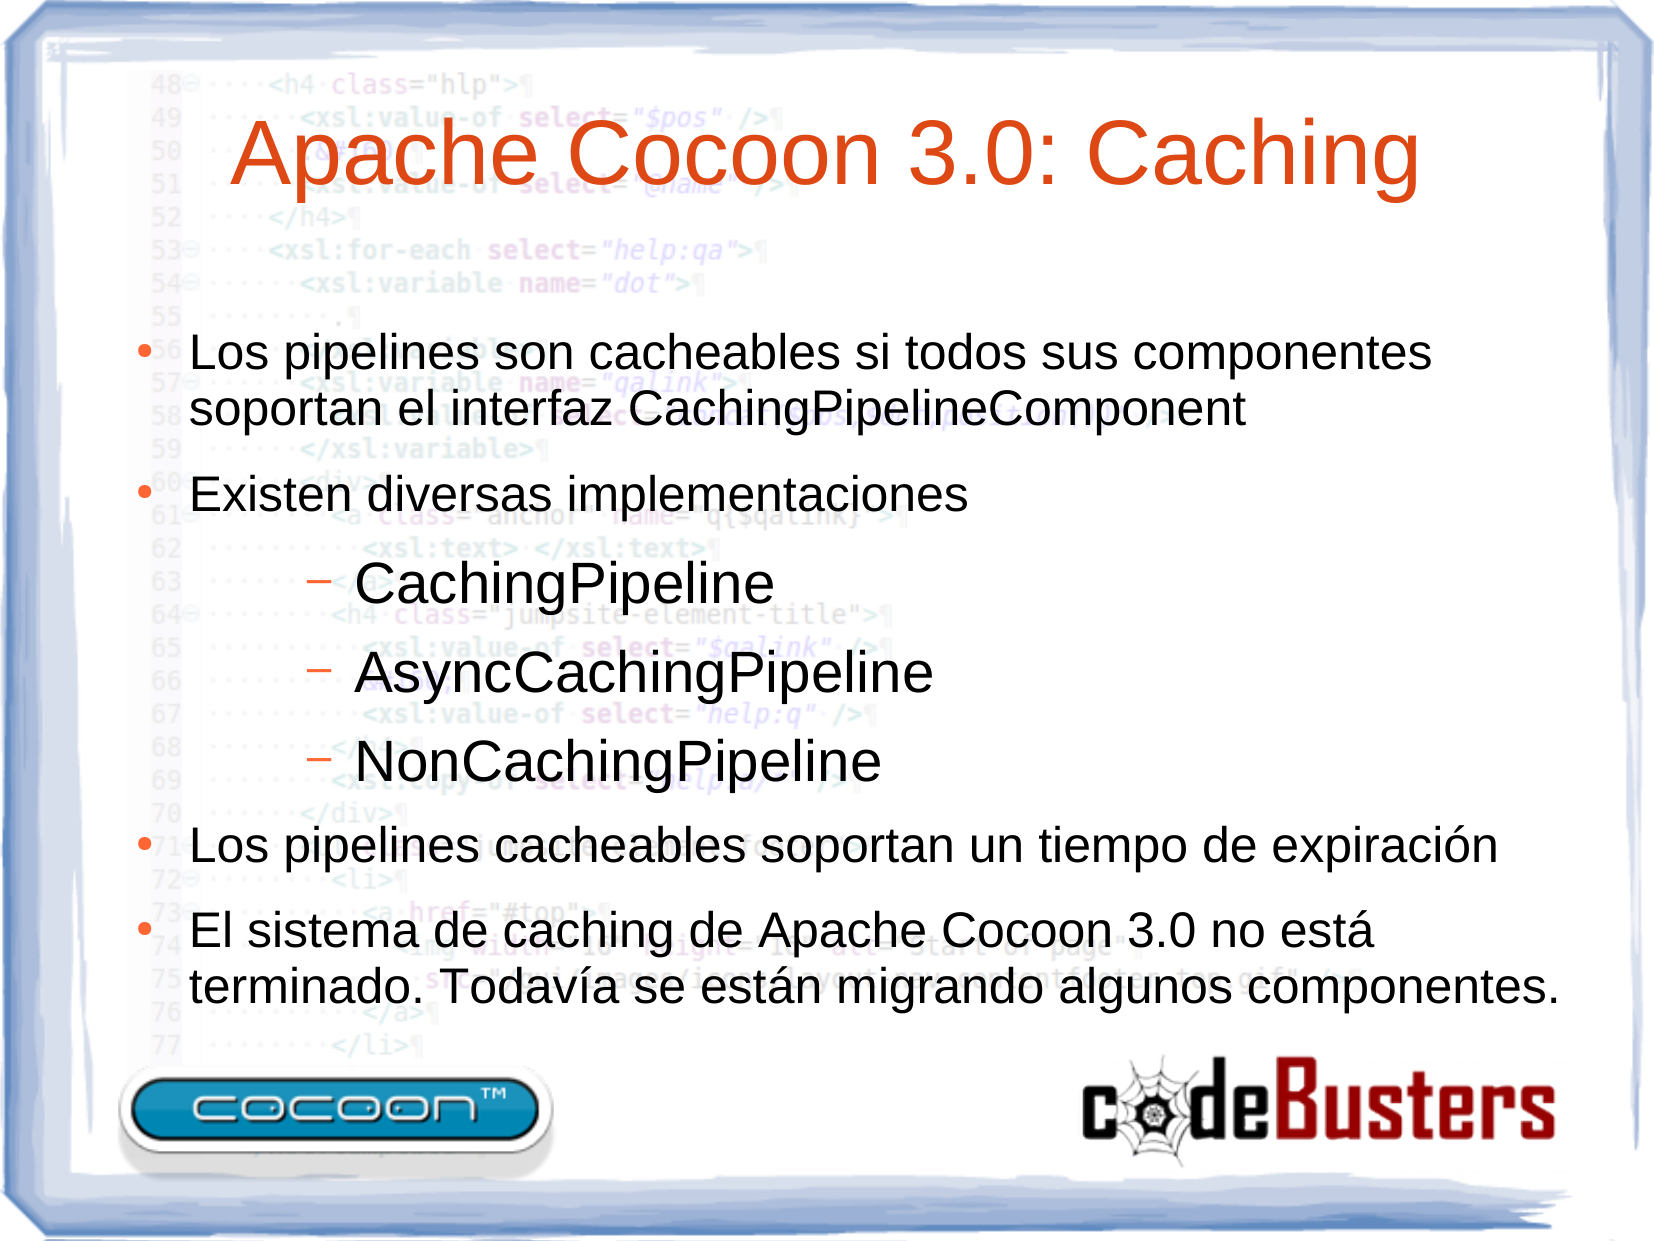

# Apache Cocoon 3.0: Caching
Los pipelines son cacheables si todos sus componentes soportan el interfaz CachingPipelineComponent
Existen diversas implementaciones
CachingPipeline
AsyncCachingPipeline
NonCachingPipeline
Los pipelines cacheables soportan un tiempo de expiración
El sistema de caching de Apache Cocoon 3.0 no está terminado. Todavía se están migrando algunos componentes.